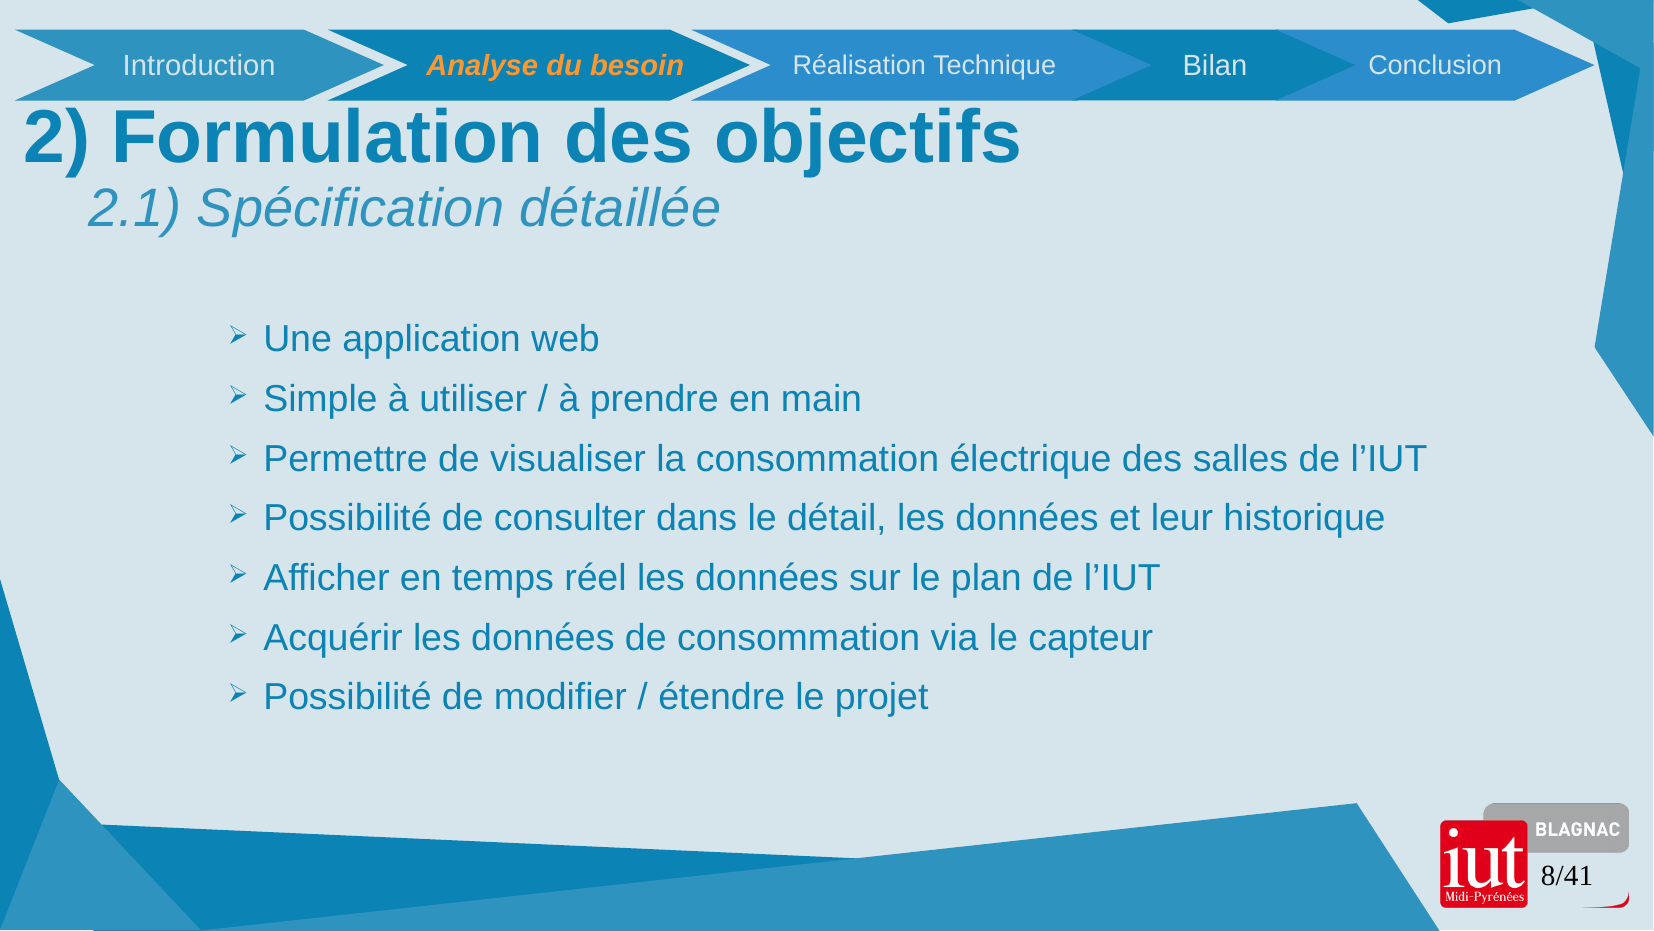

Bilan
Introduction
 Analyse du besoin
Réalisation Technique
Conclusion
# 2) Formulation des objectifs
2.1) Spécification détaillée
Une application web
Simple à utiliser / à prendre en main
Permettre de visualiser la consommation électrique des salles de l’IUT
Possibilité de consulter dans le détail, les données et leur historique
Afficher en temps réel les données sur le plan de l’IUT
Acquérir les données de consommation via le capteur
Possibilité de modifier / étendre le projet
8